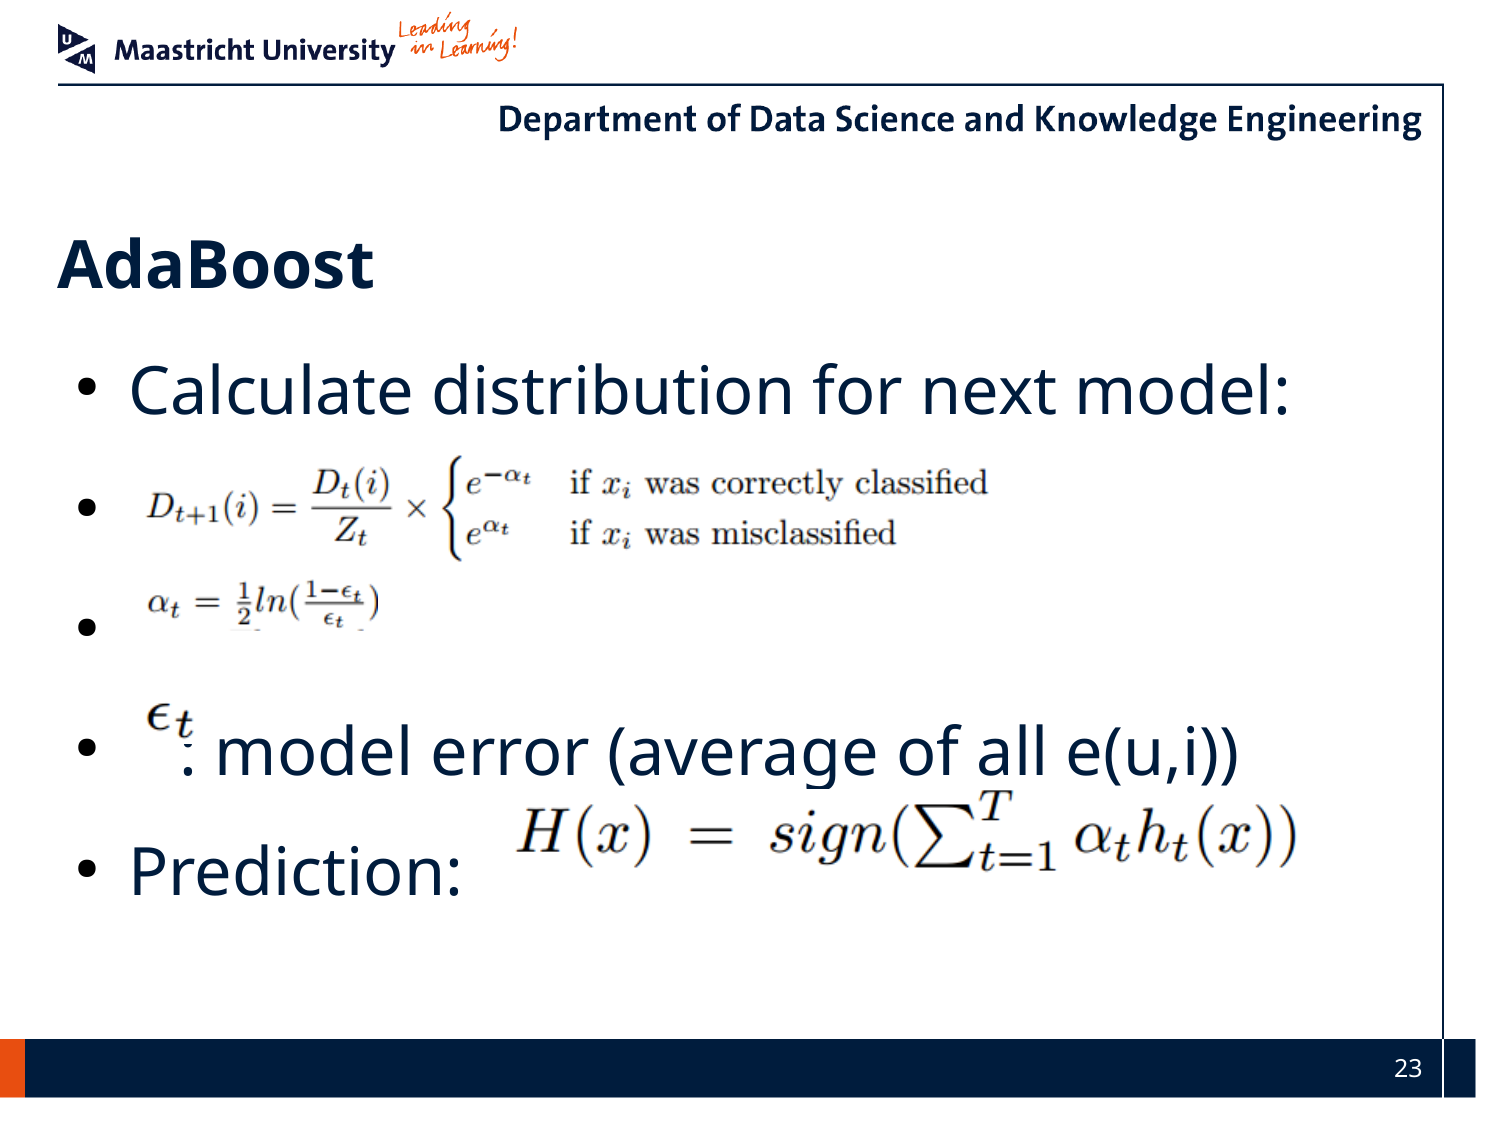

# AdaBoost
Calculate distribution for next model:
 : model error (average of all e(u,i))
Prediction: